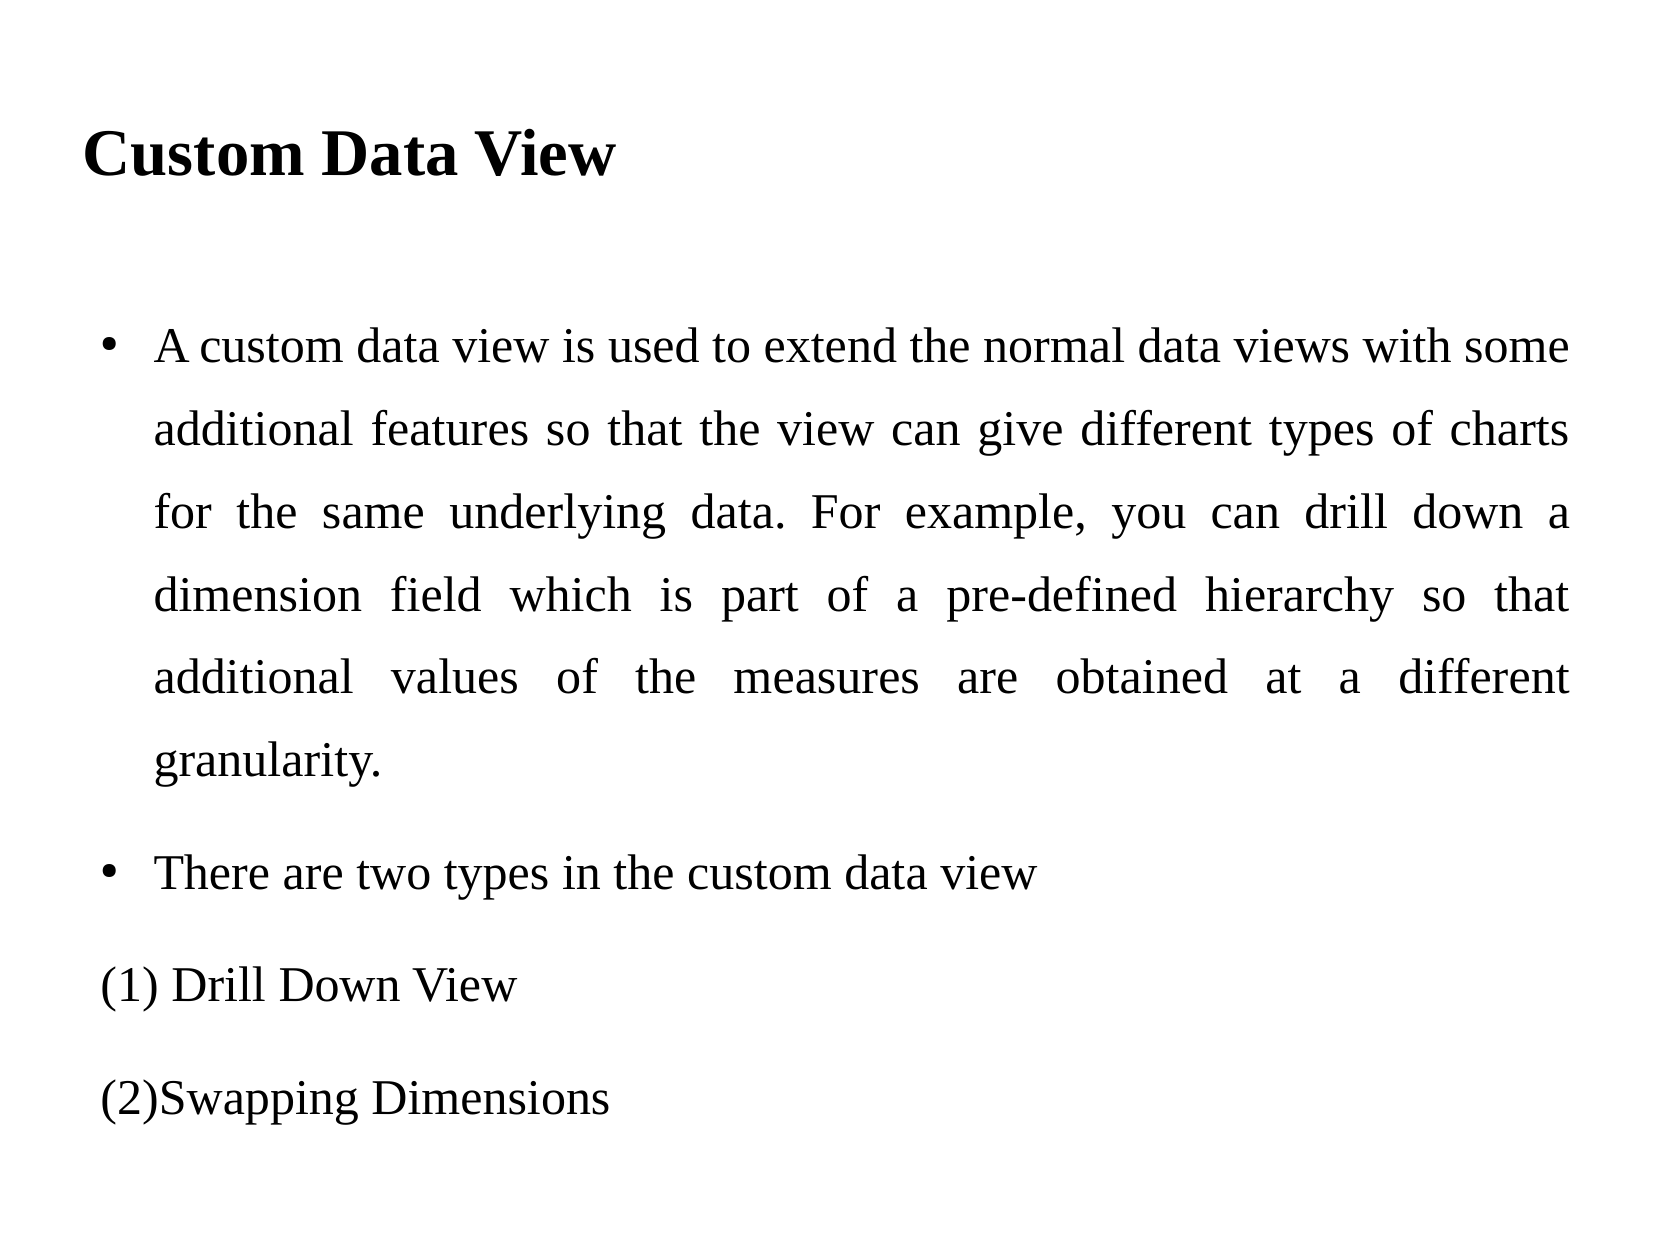

# Custom Data View
A custom data view is used to extend the normal data views with some additional features so that the view can give different types of charts for the same underlying data. For example, you can drill down a dimension field which is part of a pre-defined hierarchy so that additional values of the measures are obtained at a different granularity.
There are two types in the custom data view
 Drill Down View
Swapping Dimensions